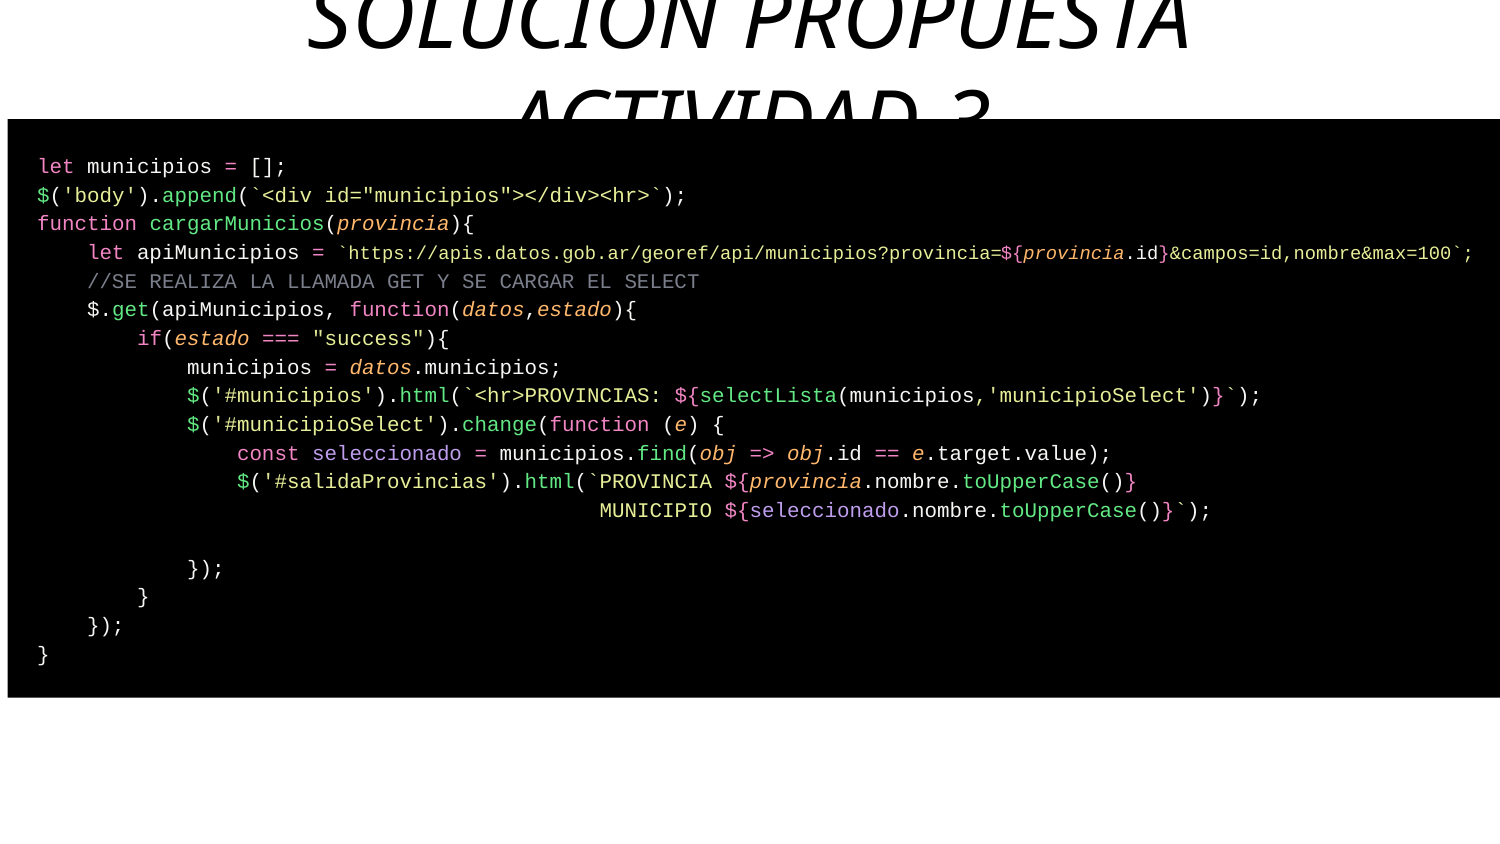

SOLUCIÓN PROPUESTA ACTIVIDAD 3
let municipios = [];
$('body').append(`<div id="municipios"></div><hr>`);
function cargarMunicios(provincia){
 let apiMunicipios = `https://apis.datos.gob.ar/georef/api/municipios?provincia=${provincia.id}&campos=id,nombre&max=100`;
 //SE REALIZA LA LLAMADA GET Y SE CARGAR EL SELECT
 $.get(apiMunicipios, function(datos,estado){
 if(estado === "success"){
 municipios = datos.municipios;
 $('#municipios').html(`<hr>PROVINCIAS: ${selectLista(municipios,'municipioSelect')}`);
 $('#municipioSelect').change(function (e) {
 const seleccionado = municipios.find(obj => obj.id == e.target.value);
 $('#salidaProvincias').html(`PROVINCIA ${provincia.nombre.toUpperCase()}
 MUNICIPIO ${seleccionado.nombre.toUpperCase()}`);
 });
 }
 });
}